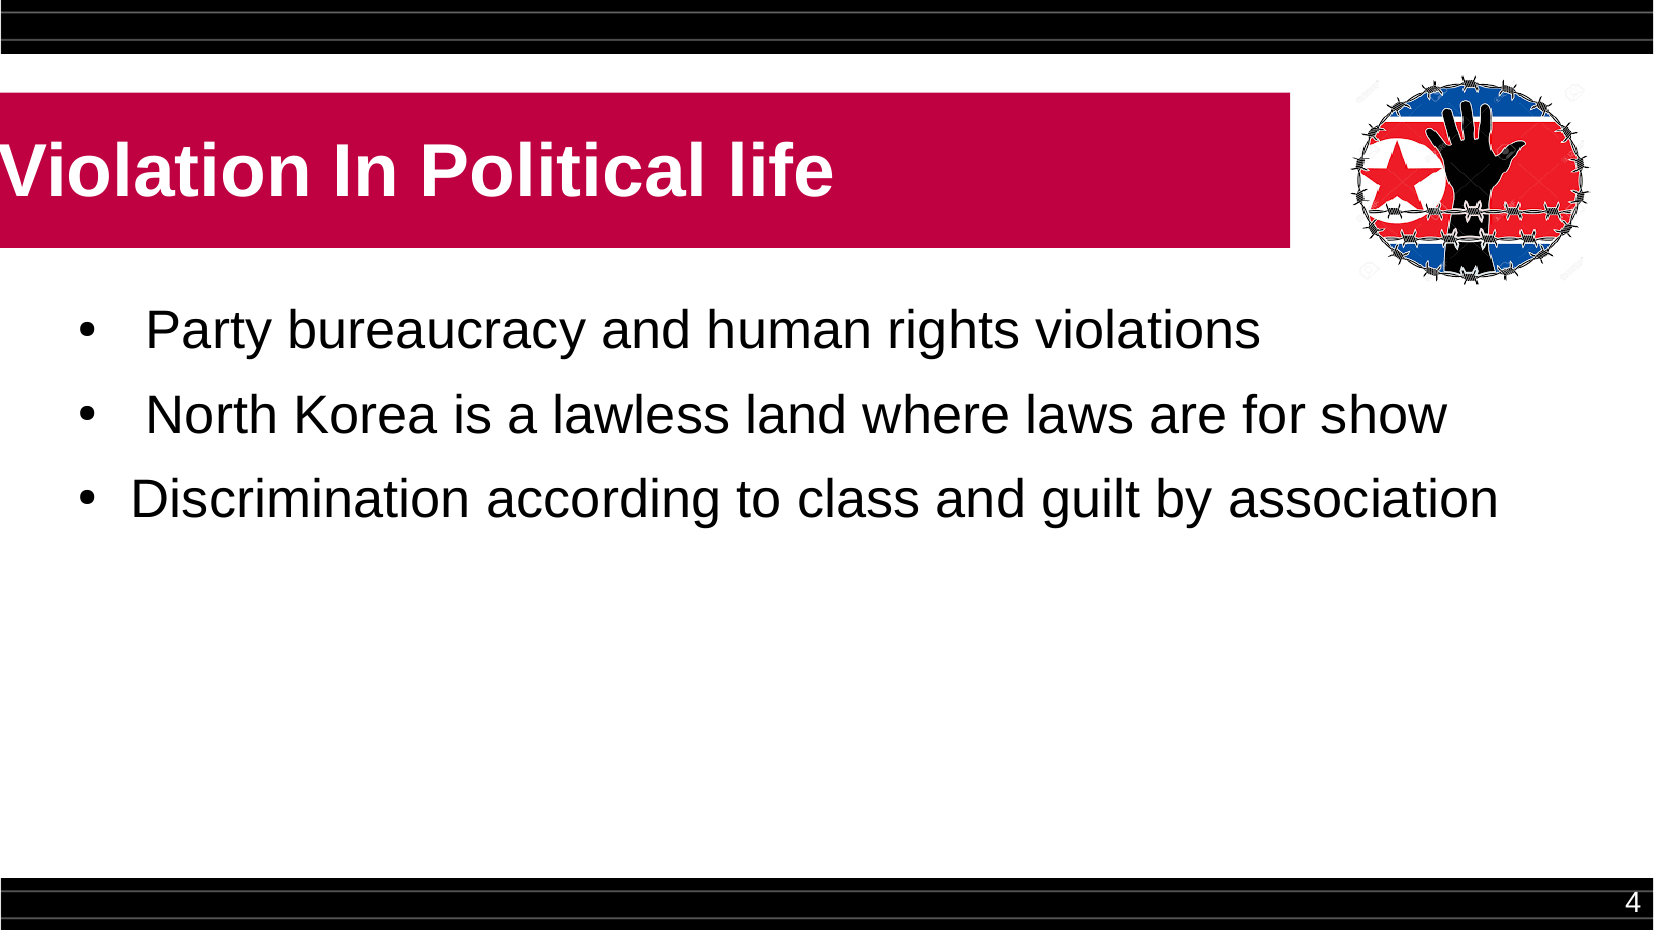

# Violation In Political life
 Party bureaucracy and human rights violations
 North Korea is a lawless land where laws are for show
Discrimination according to class and guilt by association